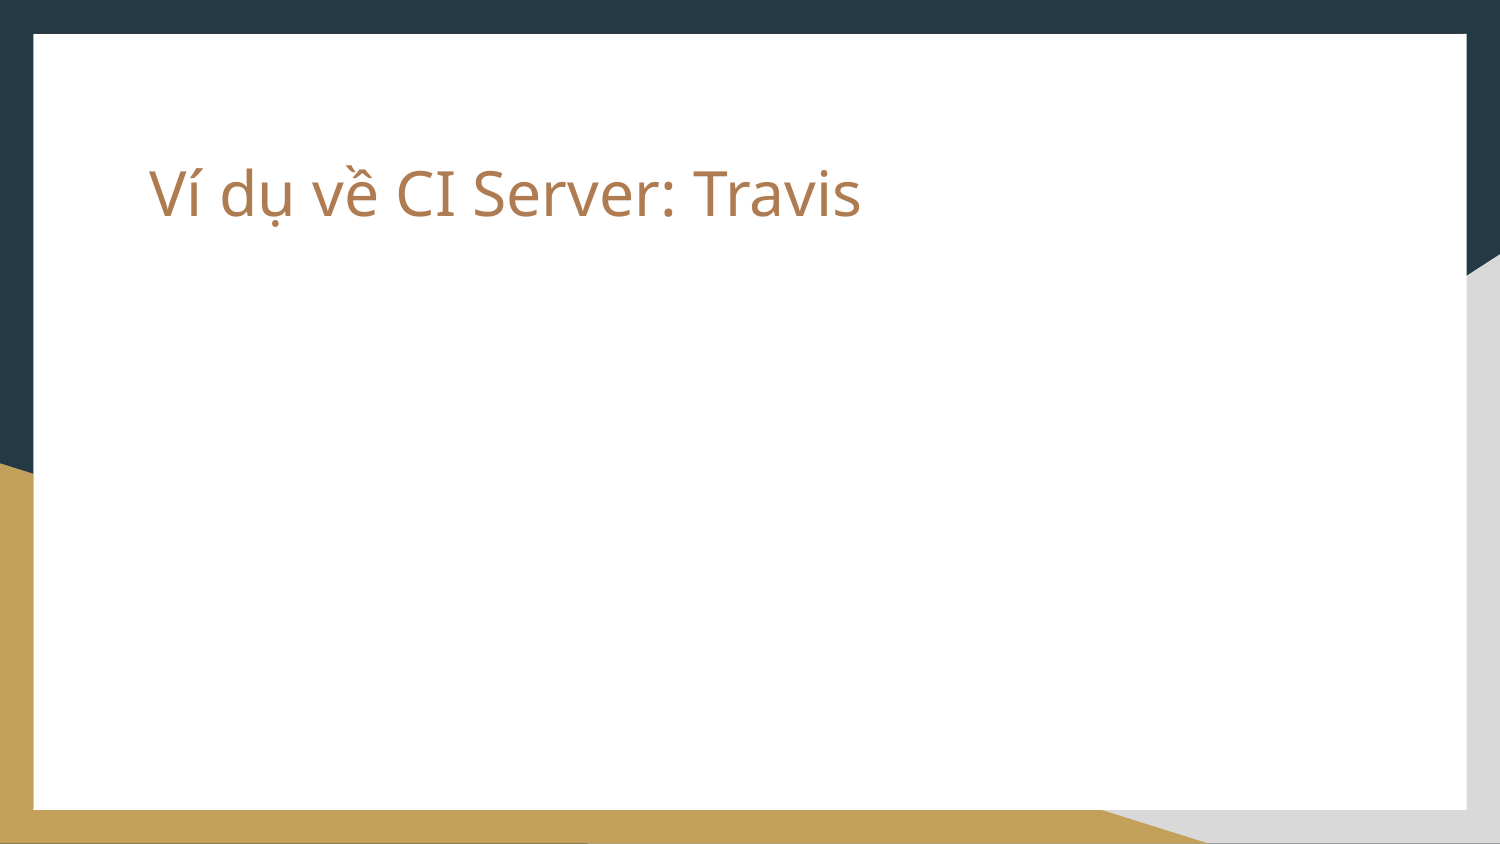

# Ví dụ về CI Server: Travis